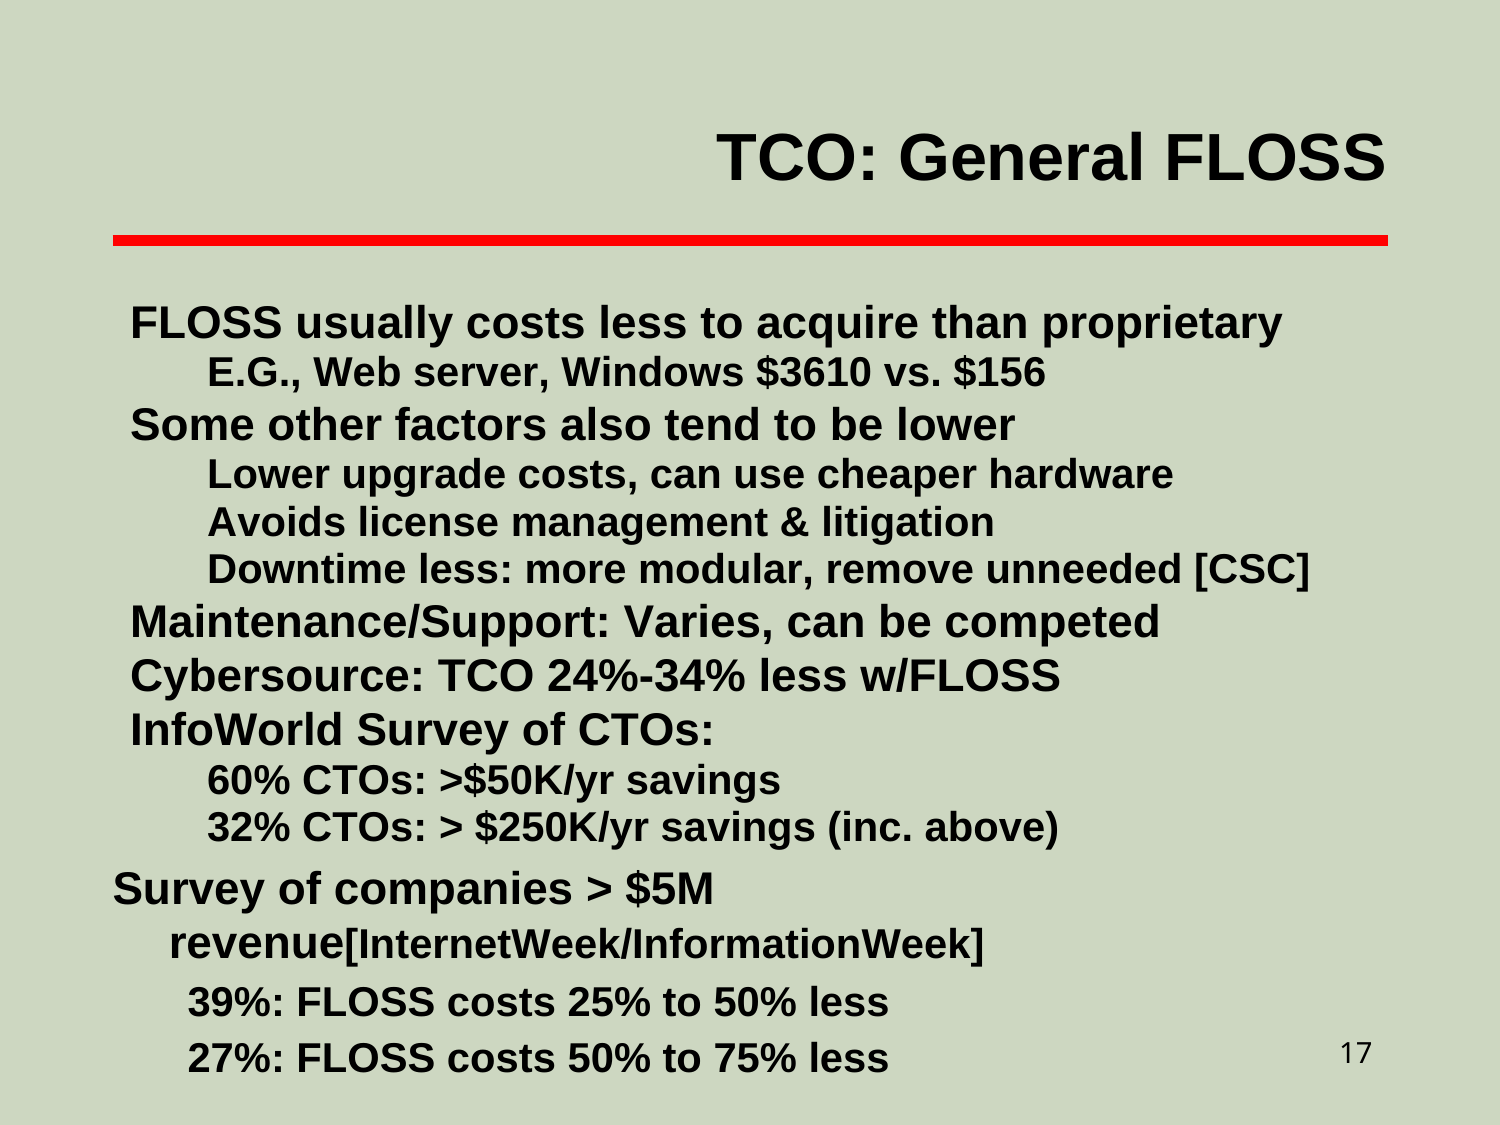

# TCO: General FLOSS
FLOSS usually costs less to acquire than proprietary
E.G., Web server, Windows $3610 vs. $156
Some other factors also tend to be lower
Lower upgrade costs, can use cheaper hardware
Avoids license management & litigation
Downtime less: more modular, remove unneeded [CSC]
Maintenance/Support: Varies, can be competed
Cybersource: TCO 24%-34% less w/FLOSS
InfoWorld Survey of CTOs:
60% CTOs: >$50K/yr savings
32% CTOs: > $250K/yr savings (inc. above)
Survey of companies > $5M revenue[InternetWeek/InformationWeek]
39%: FLOSS costs 25% to 50% less
27%: FLOSS costs 50% to 75% less